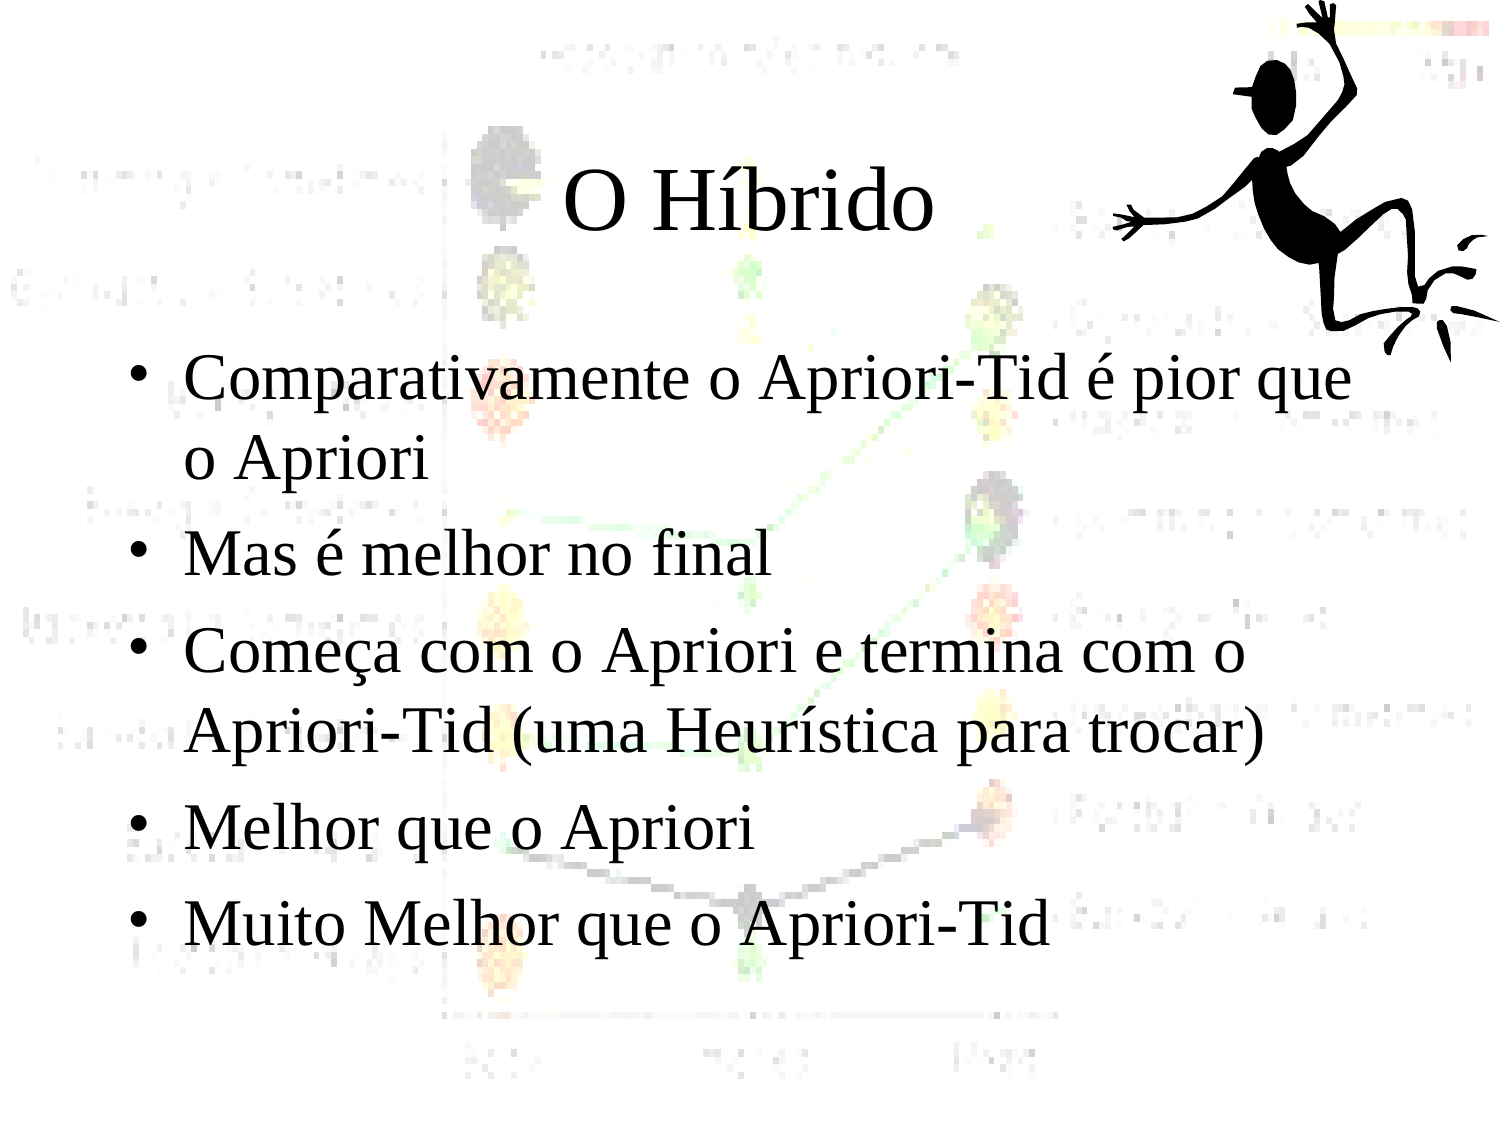

# O Híbrido
Comparativamente o Apriori-Tid é pior que o Apriori
Mas é melhor no final
Começa com o Apriori e termina com o Apriori-Tid (uma Heurística para trocar)
Melhor que o Apriori
Muito Melhor que o Apriori-Tid